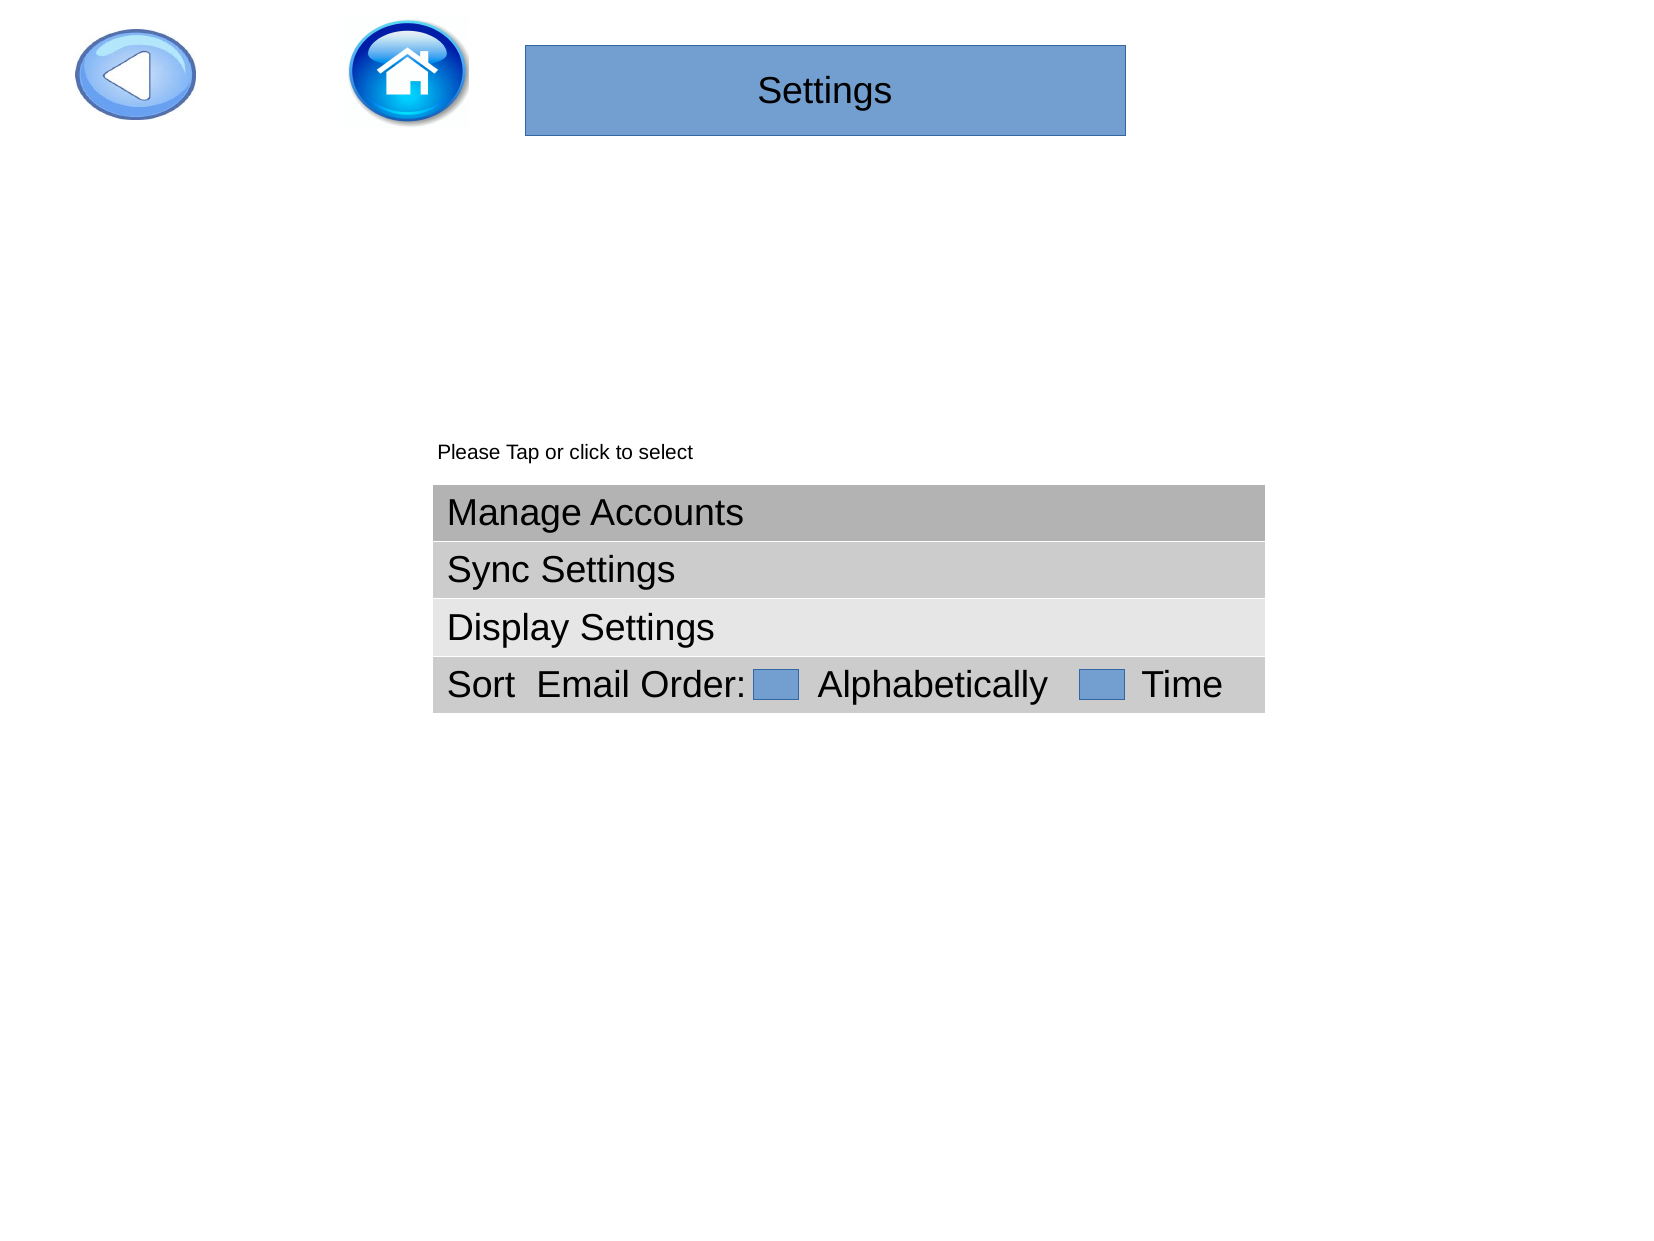

Settings
Please Tap or click to select
| Manage Accounts |
| --- |
| Sync Settings |
| Display Settings |
| Sort Email Order: Alphabetically Time |